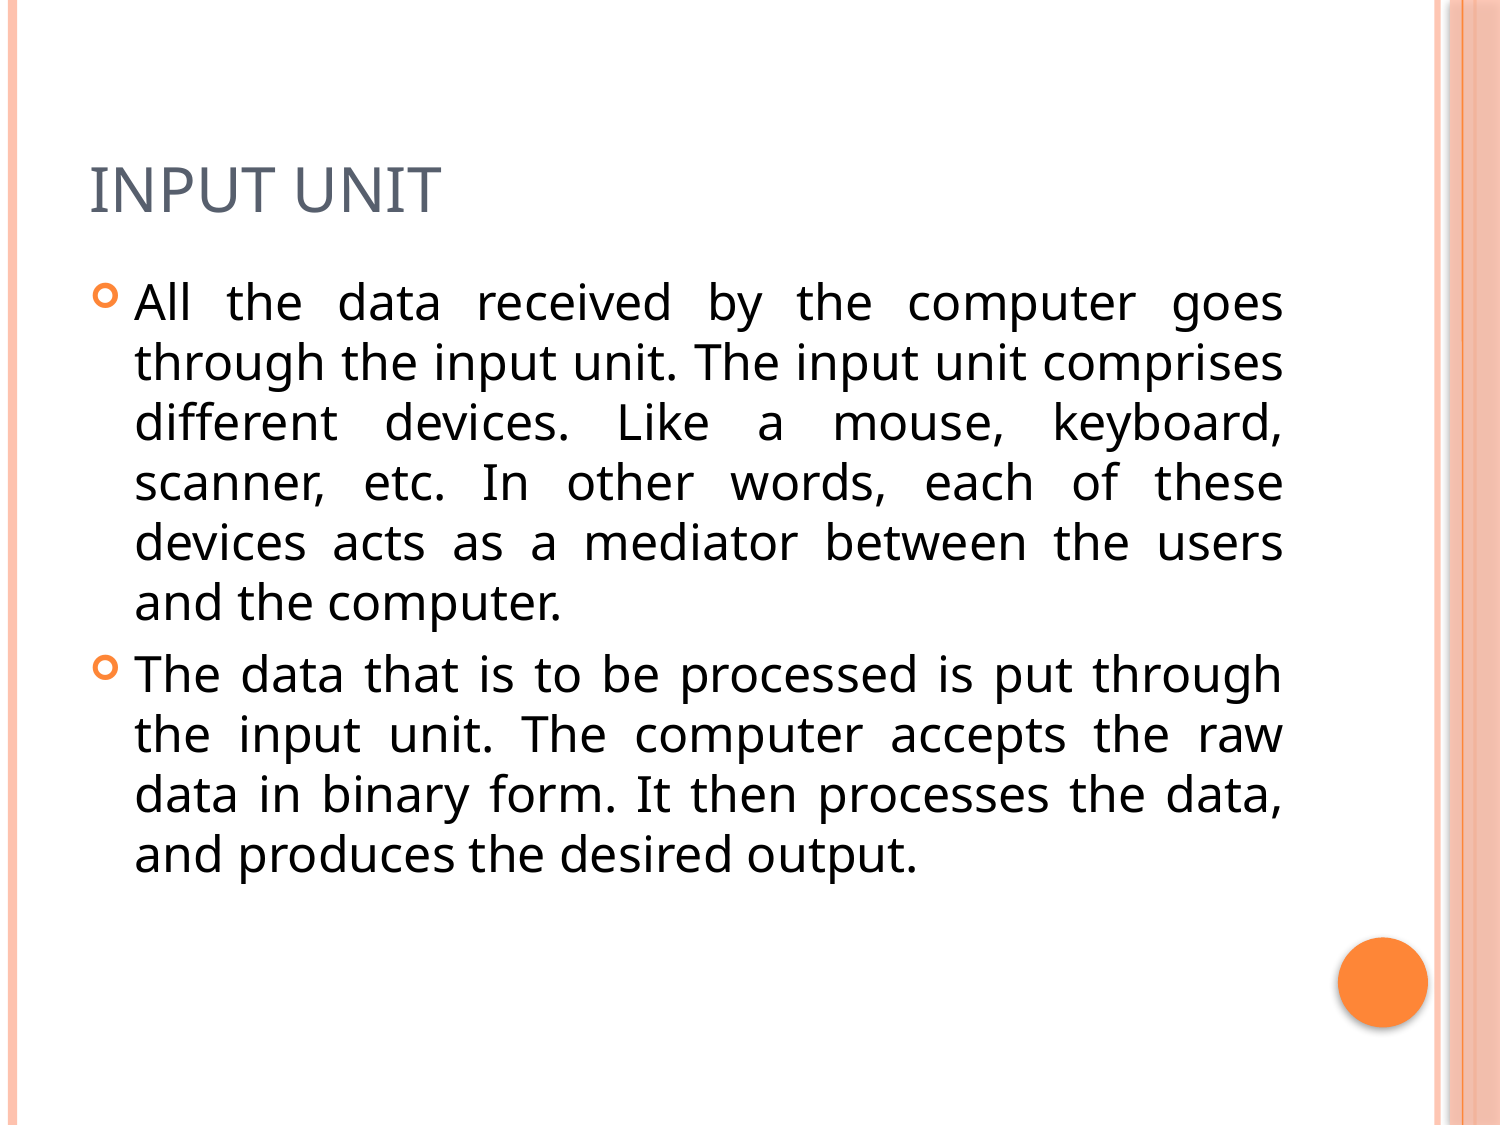

# Input Unit
All the data received by the computer goes through the input unit. The input unit comprises different devices. Like a mouse, keyboard, scanner, etc. In other words, each of these devices acts as a mediator between the users and the computer.
The data that is to be processed is put through the input unit. The computer accepts the raw data in binary form. It then processes the data, and produces the desired output.